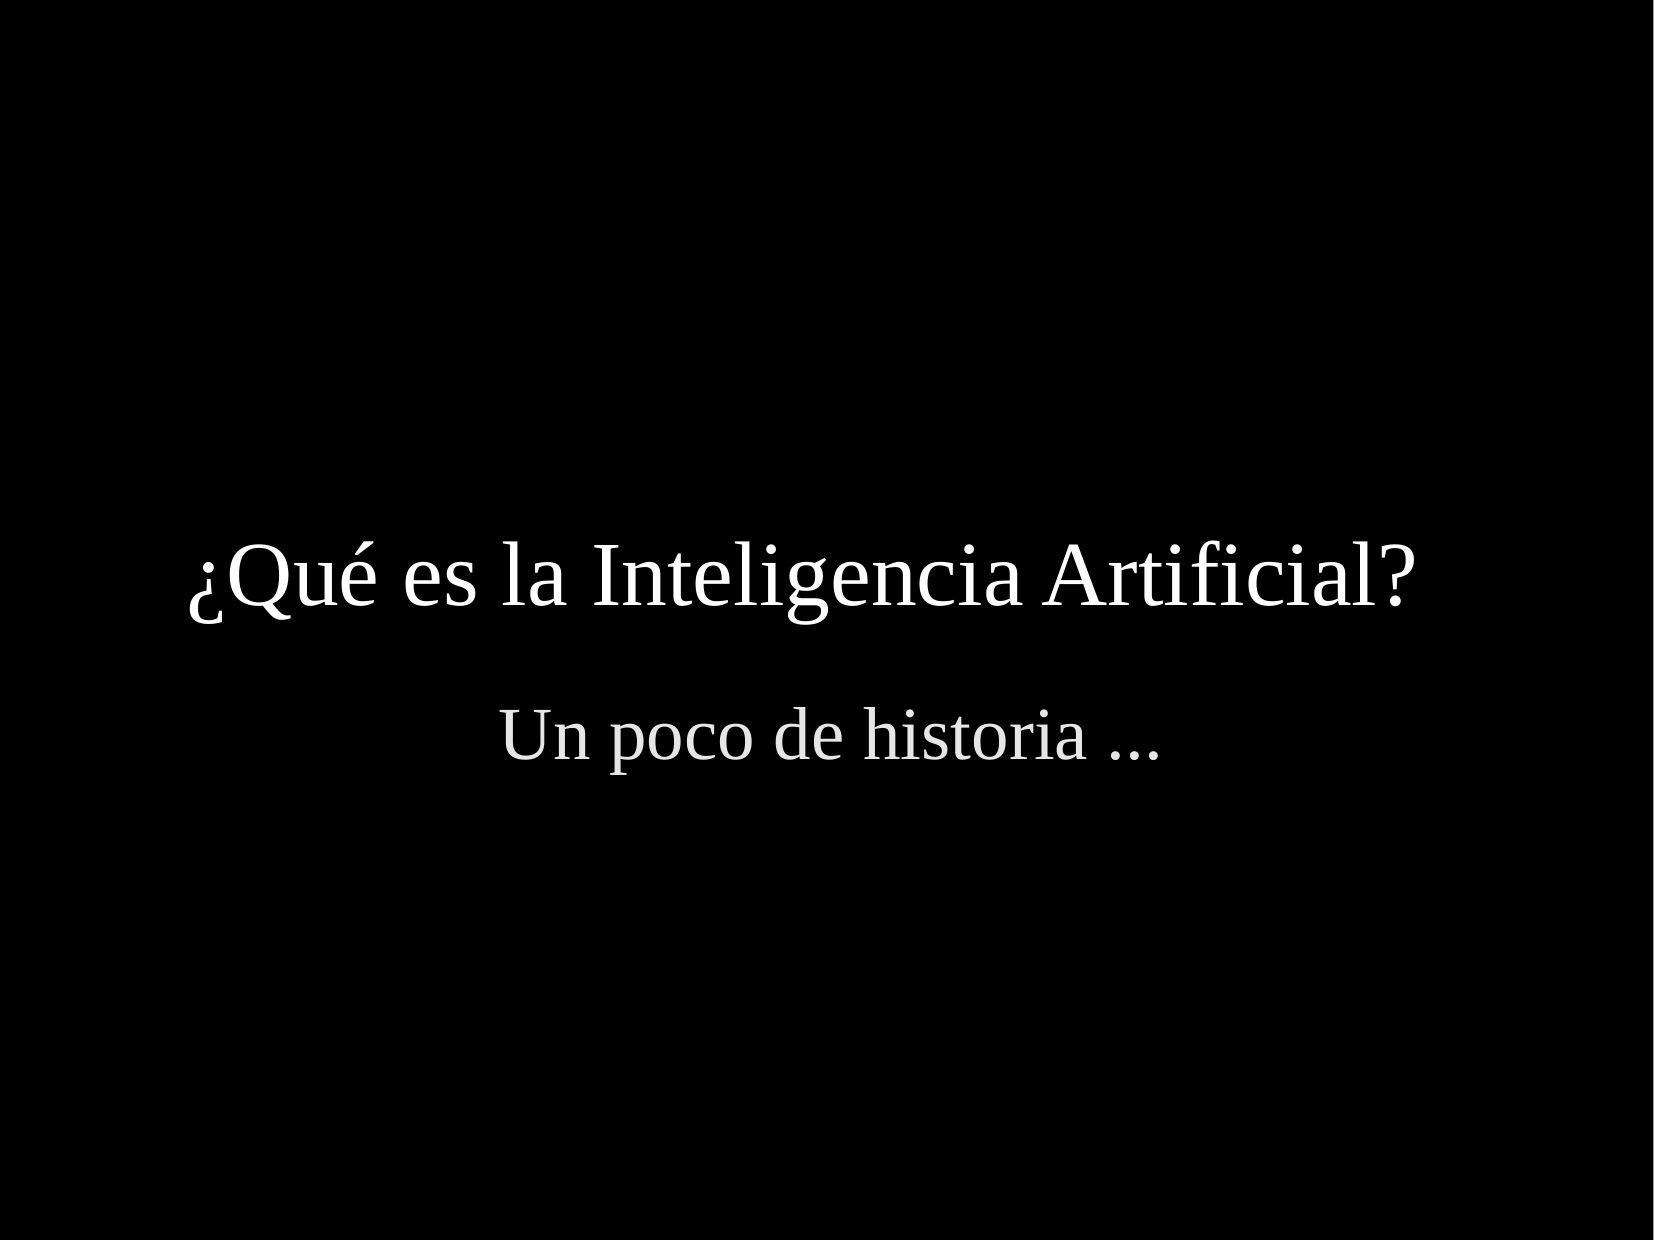

# ¿Qué es la Inteligencia Artificial?
Un poco de historia ...